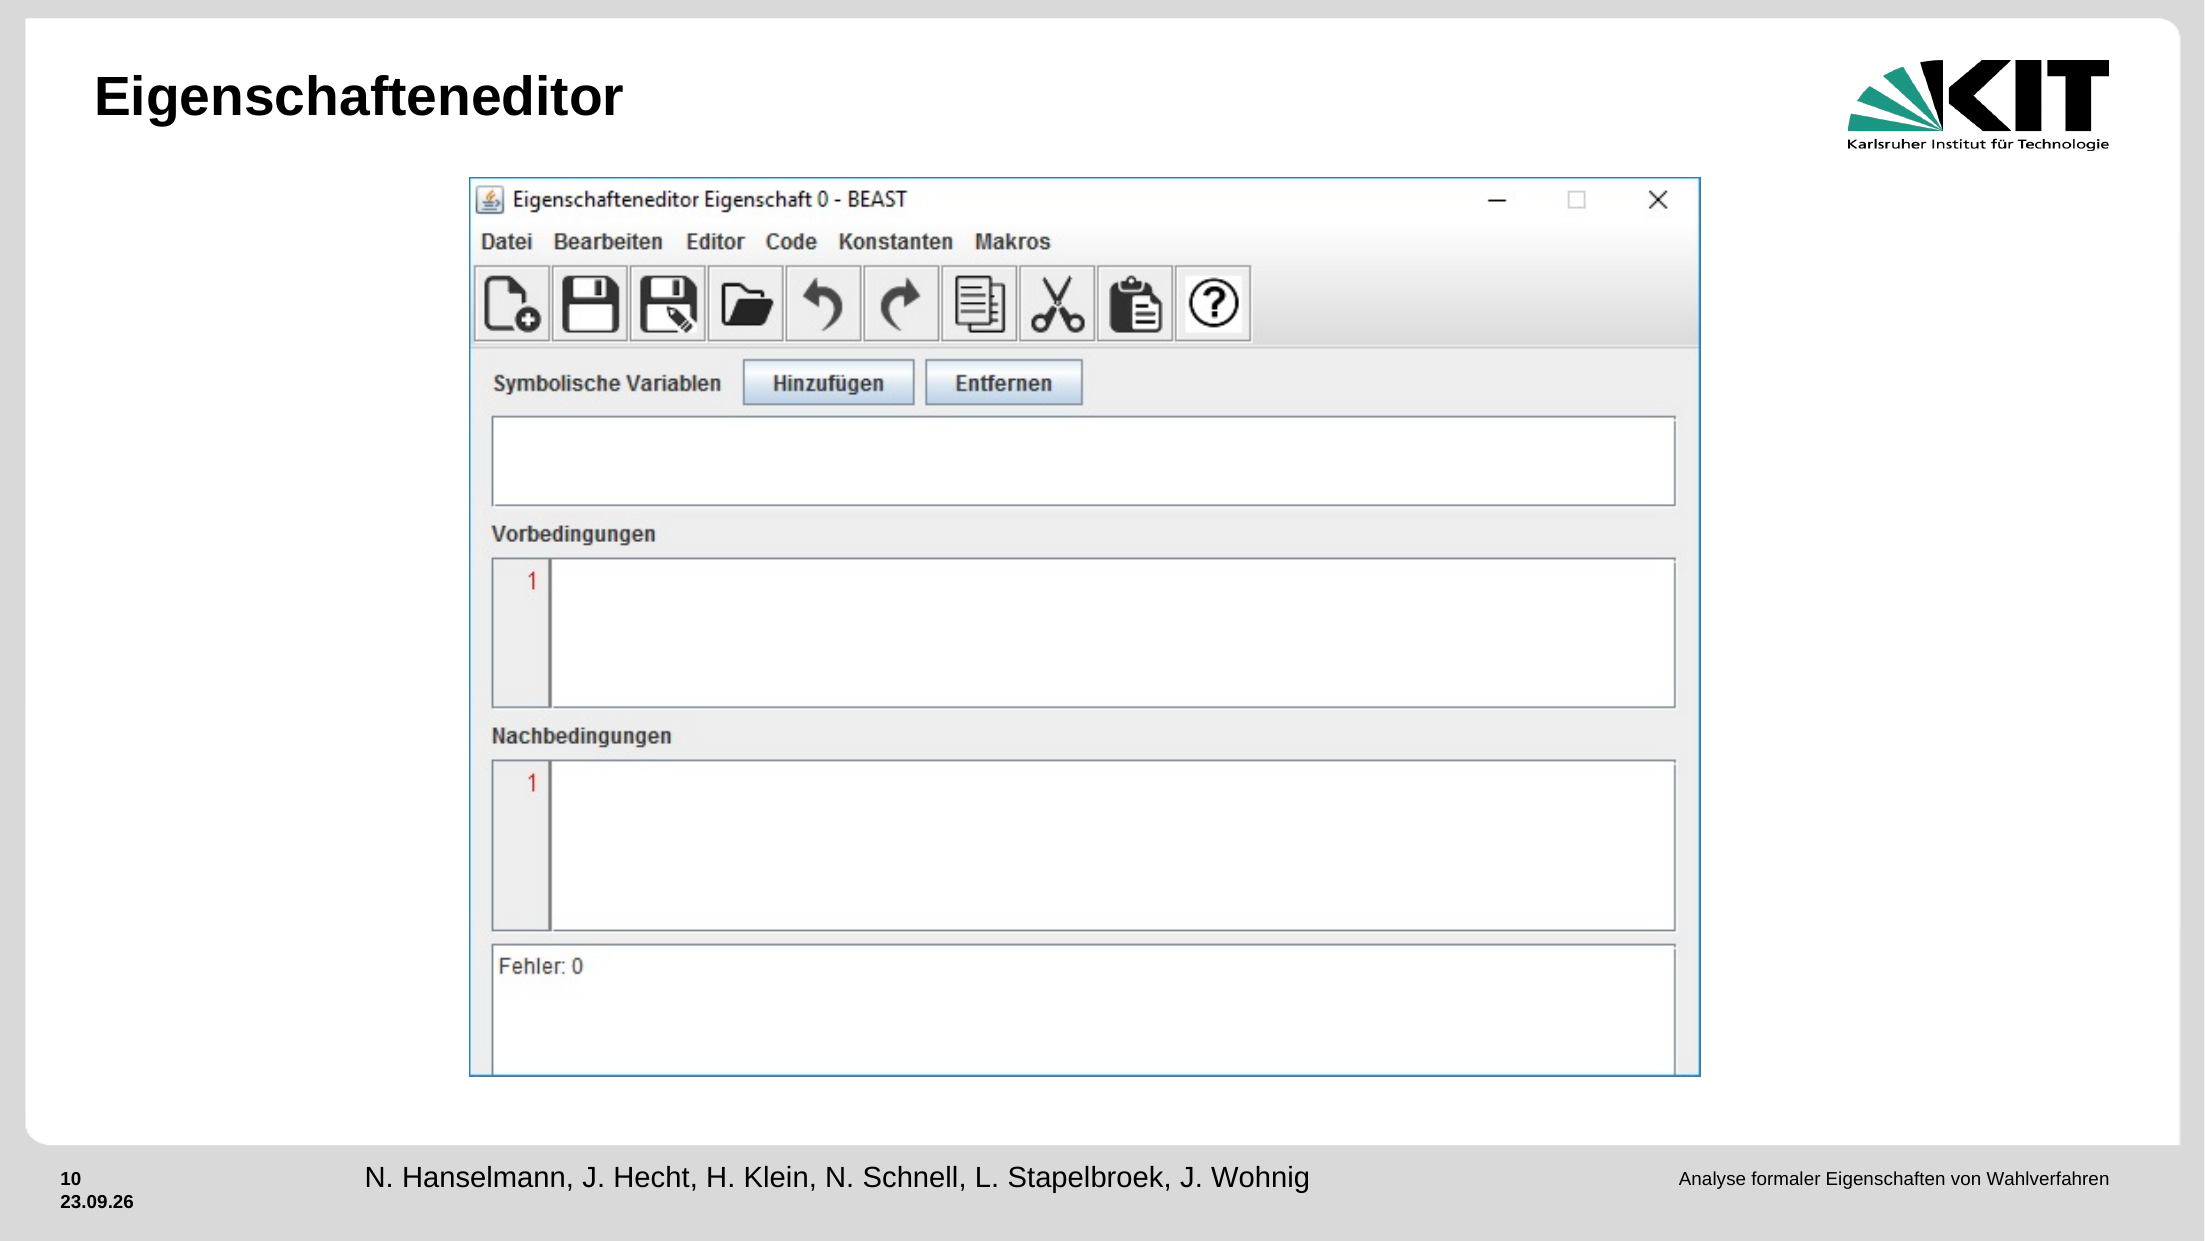

# Eigenschafteneditor
Prof. Max Mustermann – Präsentationstitel